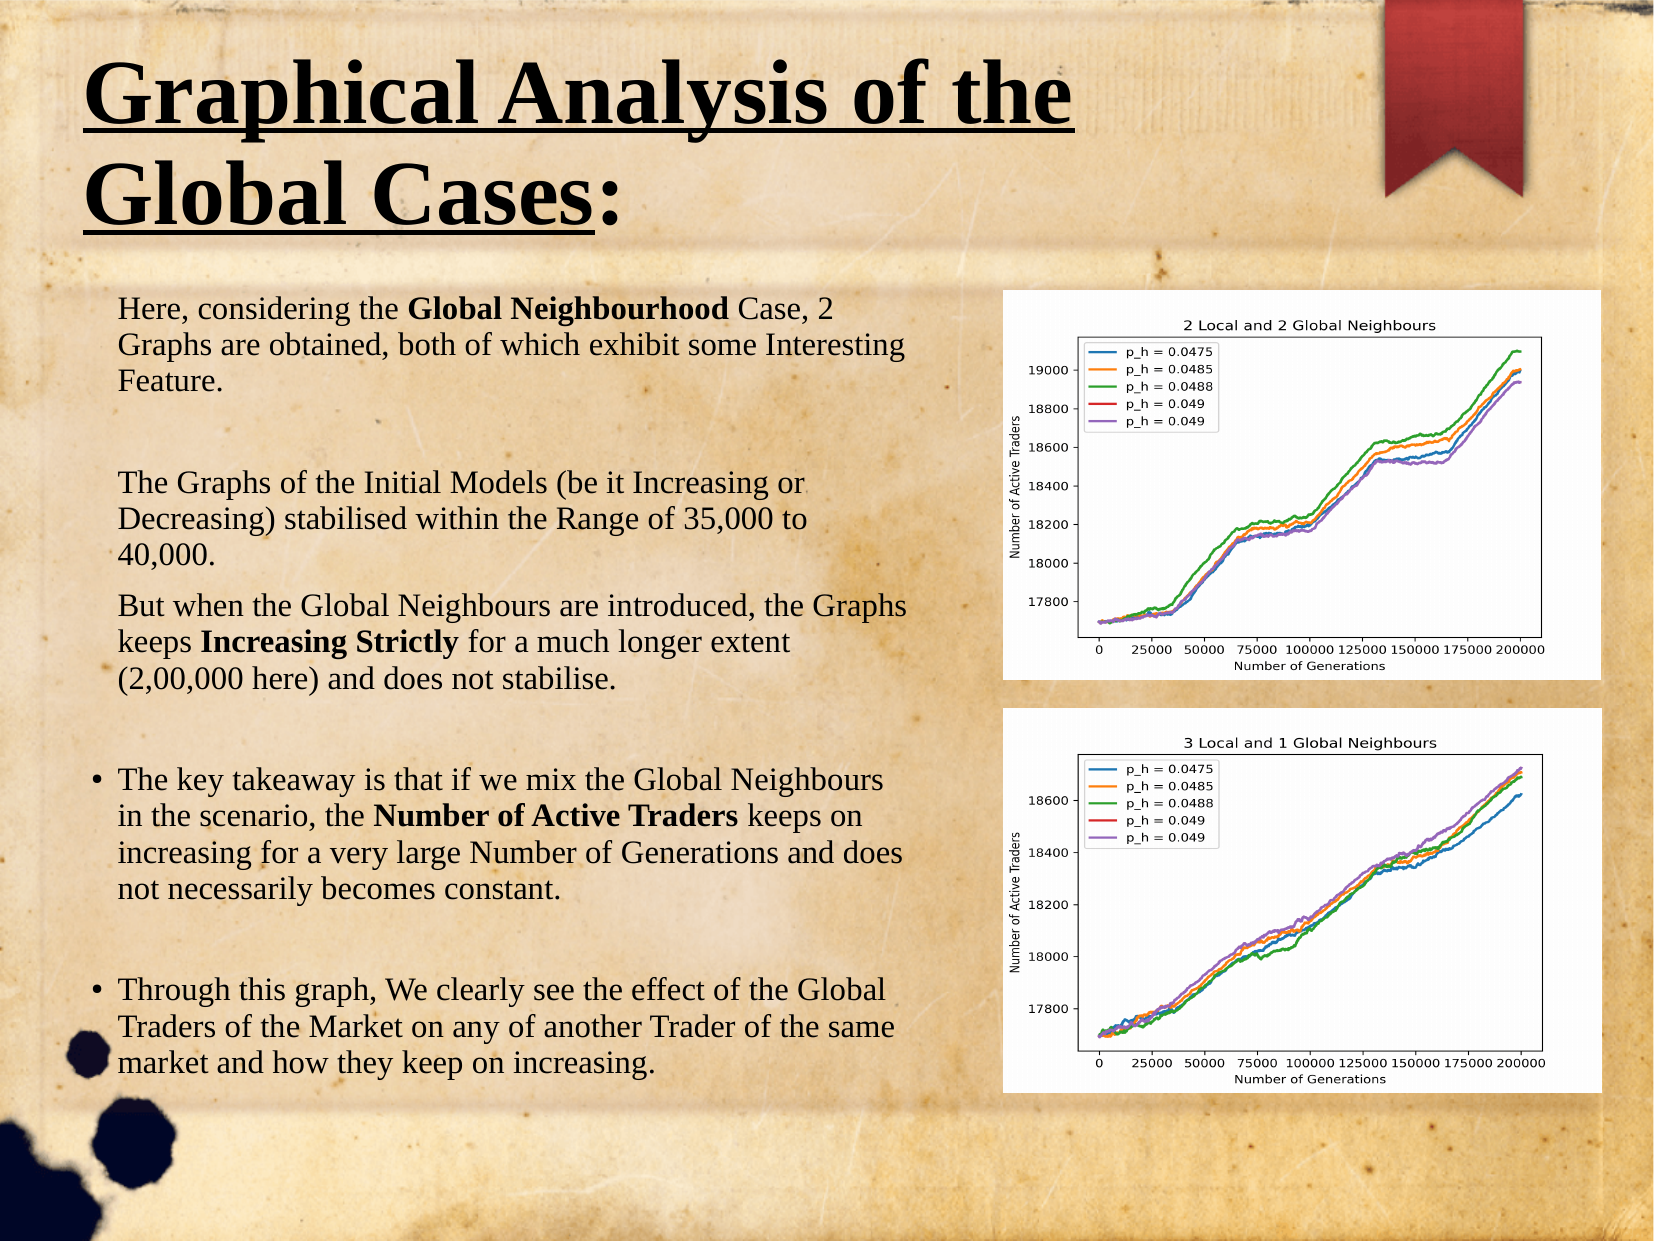

# Graphical Analysis of the Global Cases:
Here, considering the Global Neighbourhood Case, 2 Graphs are obtained, both of which exhibit some Interesting Feature.
The Graphs of the Initial Models (be it Increasing or Decreasing) stabilised within the Range of 35,000 to 40,000.
But when the Global Neighbours are introduced, the Graphs keeps Increasing Strictly for a much longer extent (2,00,000 here) and does not stabilise.
The key takeaway is that if we mix the Global Neighbours in the scenario, the Number of Active Traders keeps on increasing for a very large Number of Generations and does not necessarily becomes constant.
Through this graph, We clearly see the effect of the Global Traders of the Market on any of another Trader of the same market and how they keep on increasing.